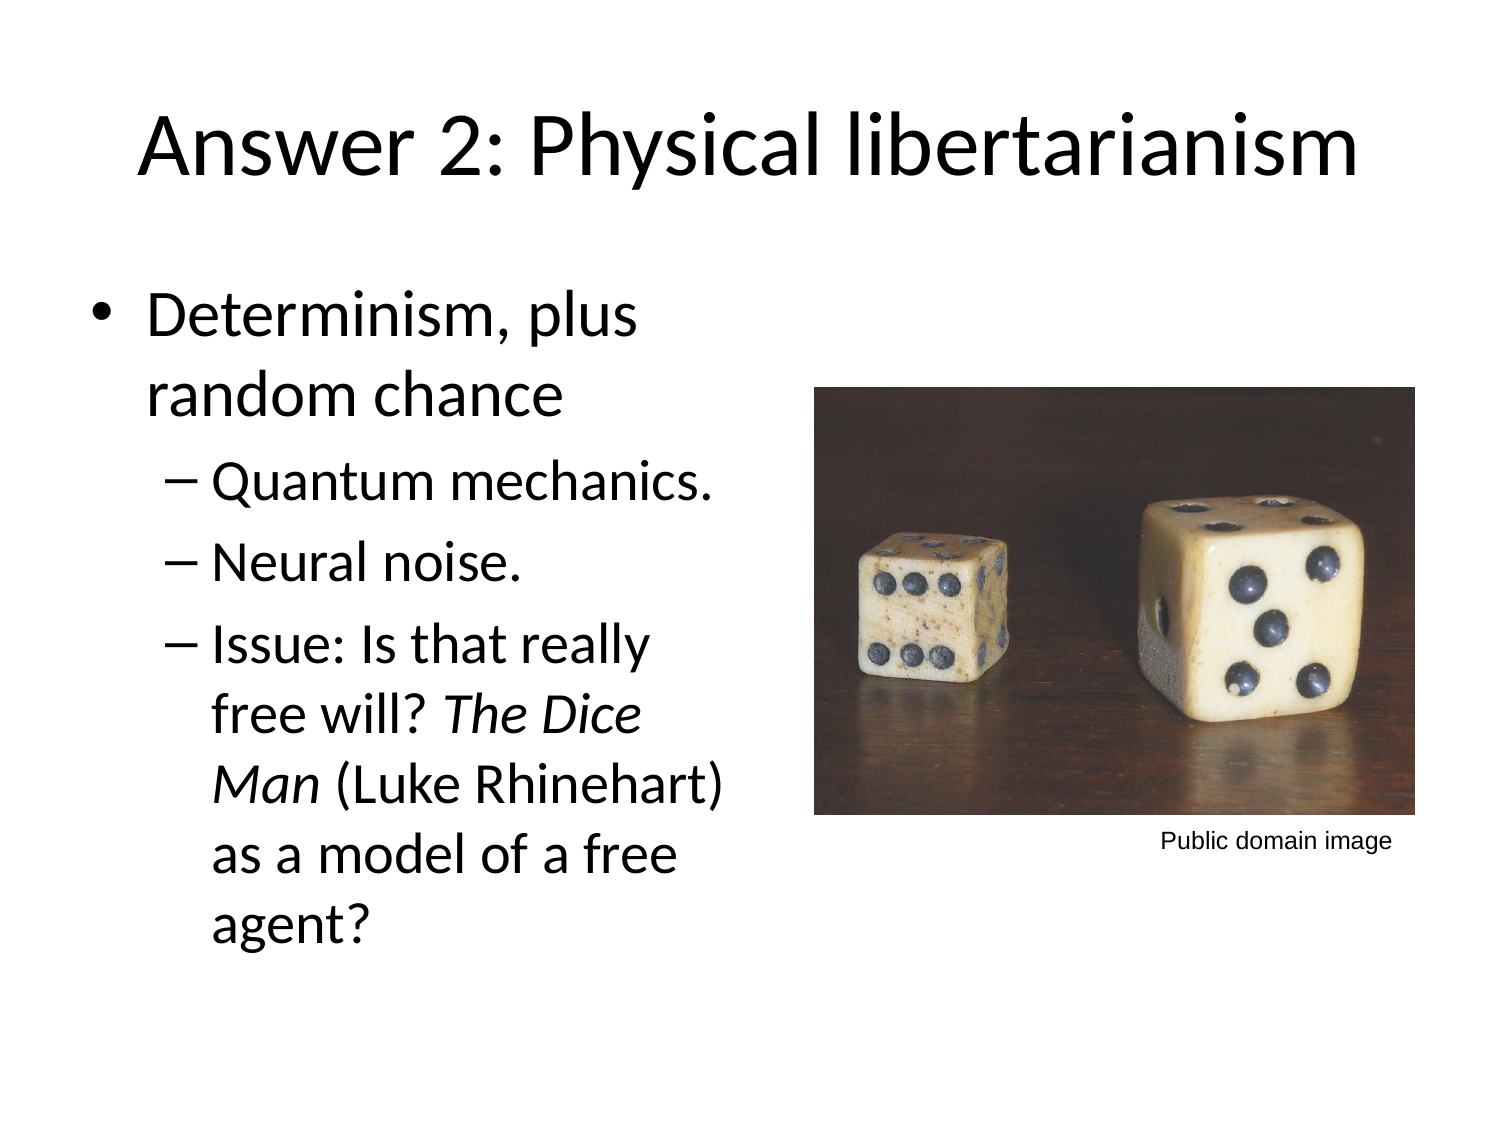

# Answer 2: Physical libertarianism
Determinism, plus random chance
Quantum mechanics.
Neural noise.
Issue: Is that really free will? The Dice Man (Luke Rhinehart) as a model of a free agent?
Public domain image